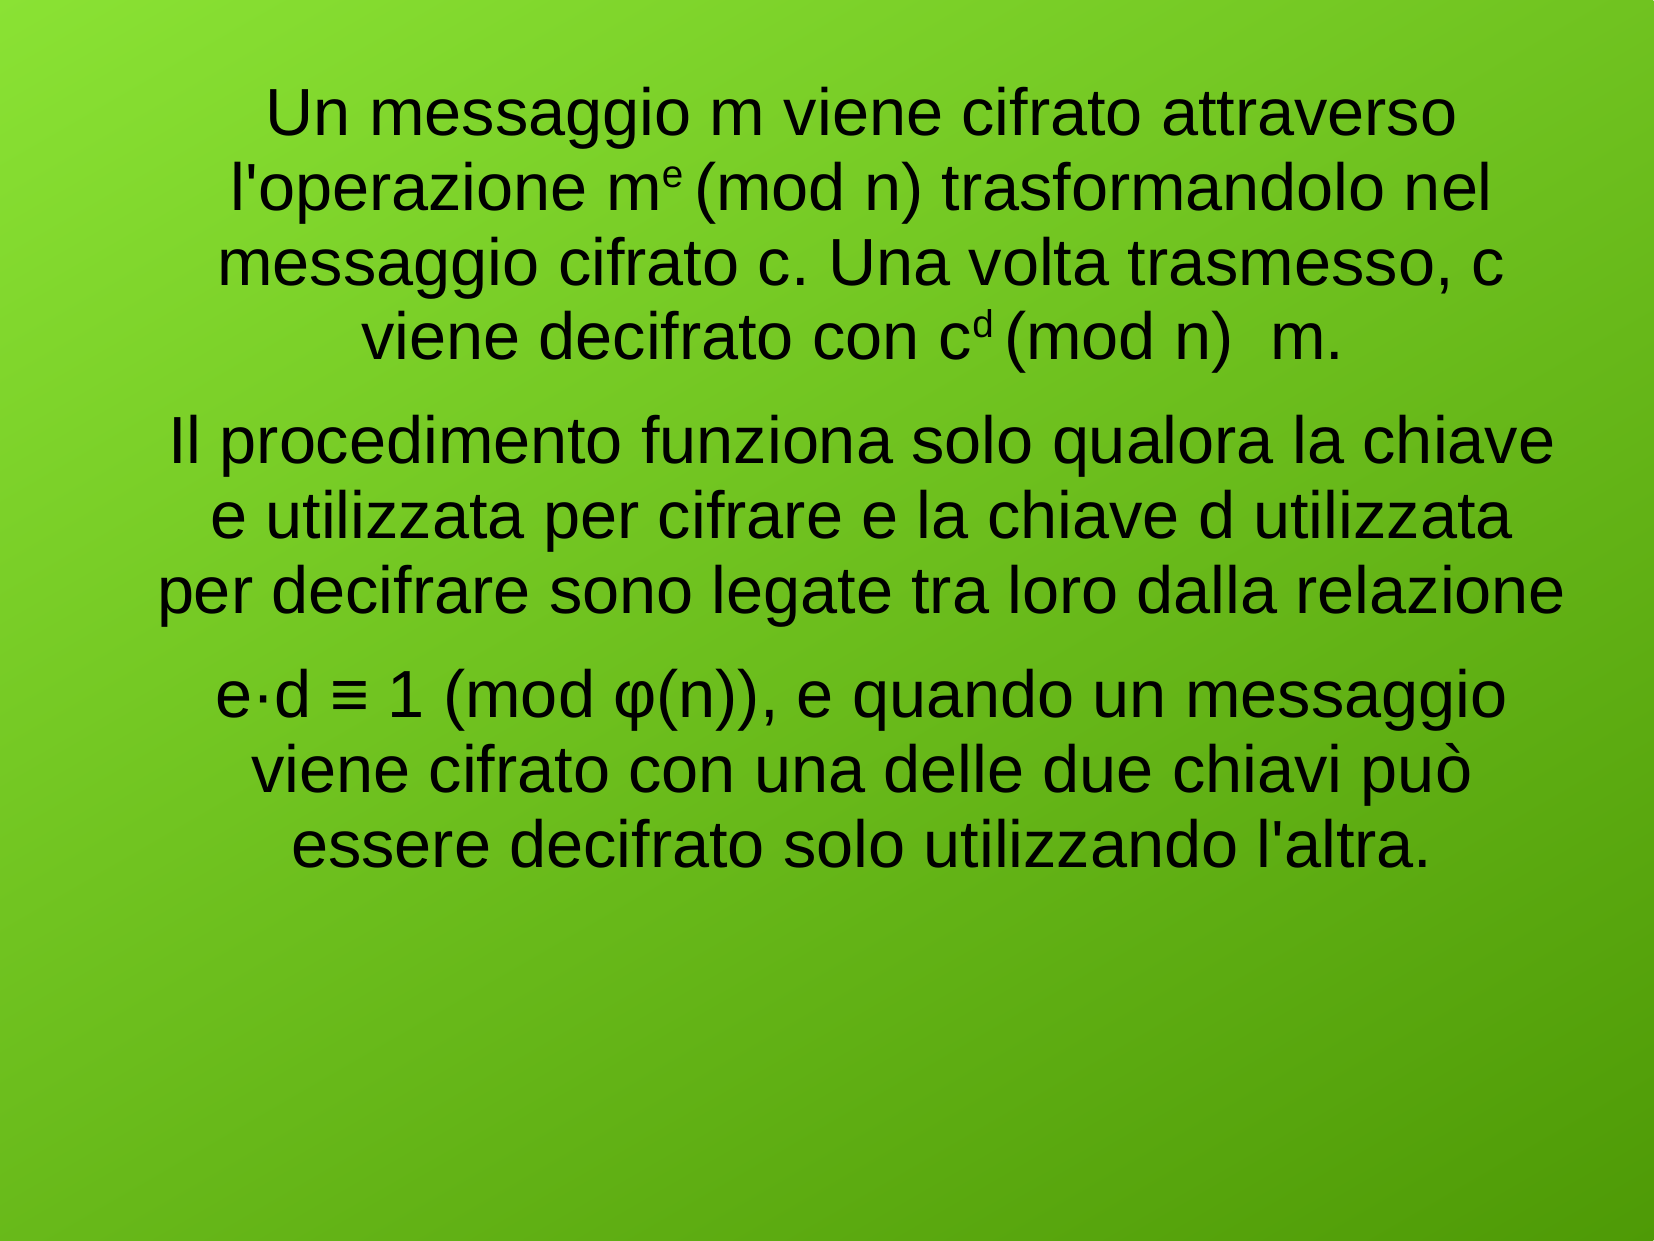

# Un messaggio m viene cifrato attraverso l'operazione me (mod n) trasformandolo nel messaggio cifrato c. Una volta trasmesso, c viene decifrato con cd (mod n) m.
Il procedimento funziona solo qualora la chiave e utilizzata per cifrare e la chiave d utilizzata per decifrare sono legate tra loro dalla relazione
e·d ≡ 1 (mod φ(n)), e quando un messaggio viene cifrato con una delle due chiavi può essere decifrato solo utilizzando l'altra.